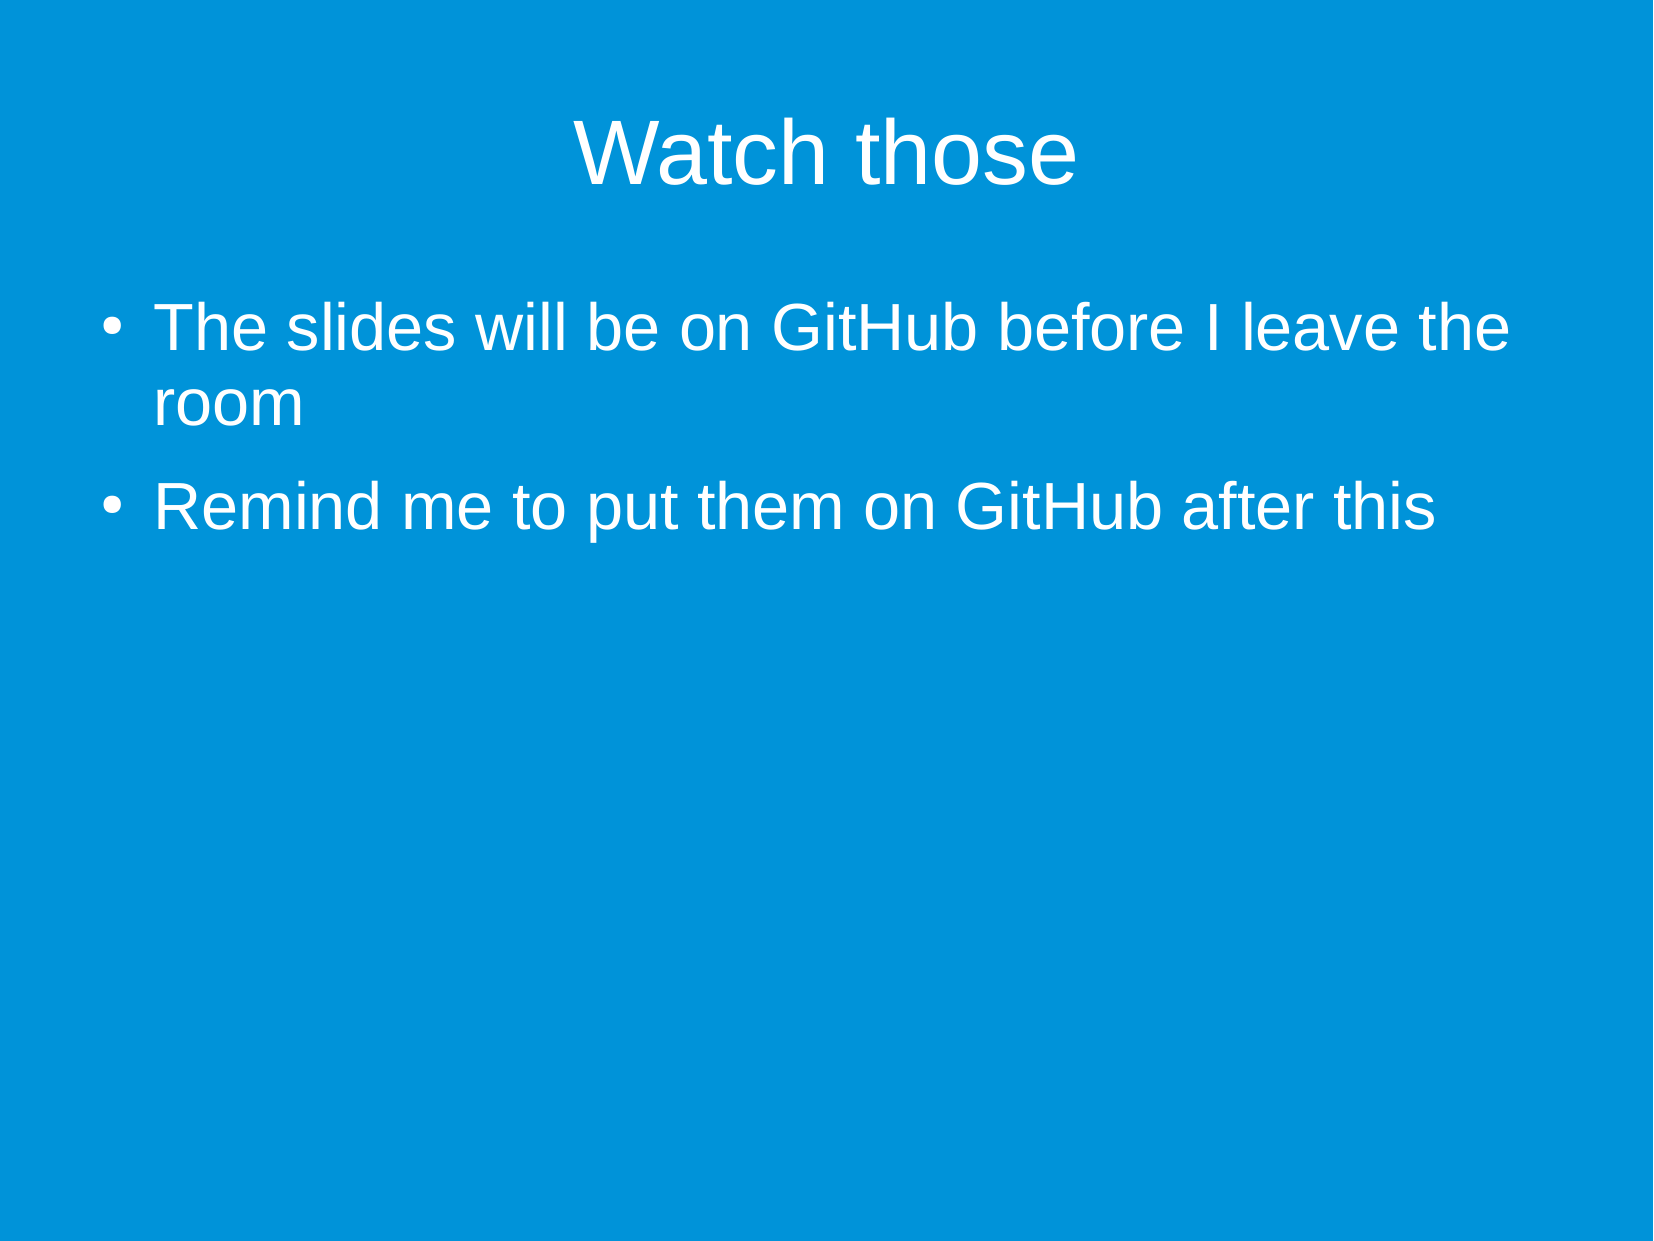

# Watch those
The slides will be on GitHub before I leave the room
Remind me to put them on GitHub after this